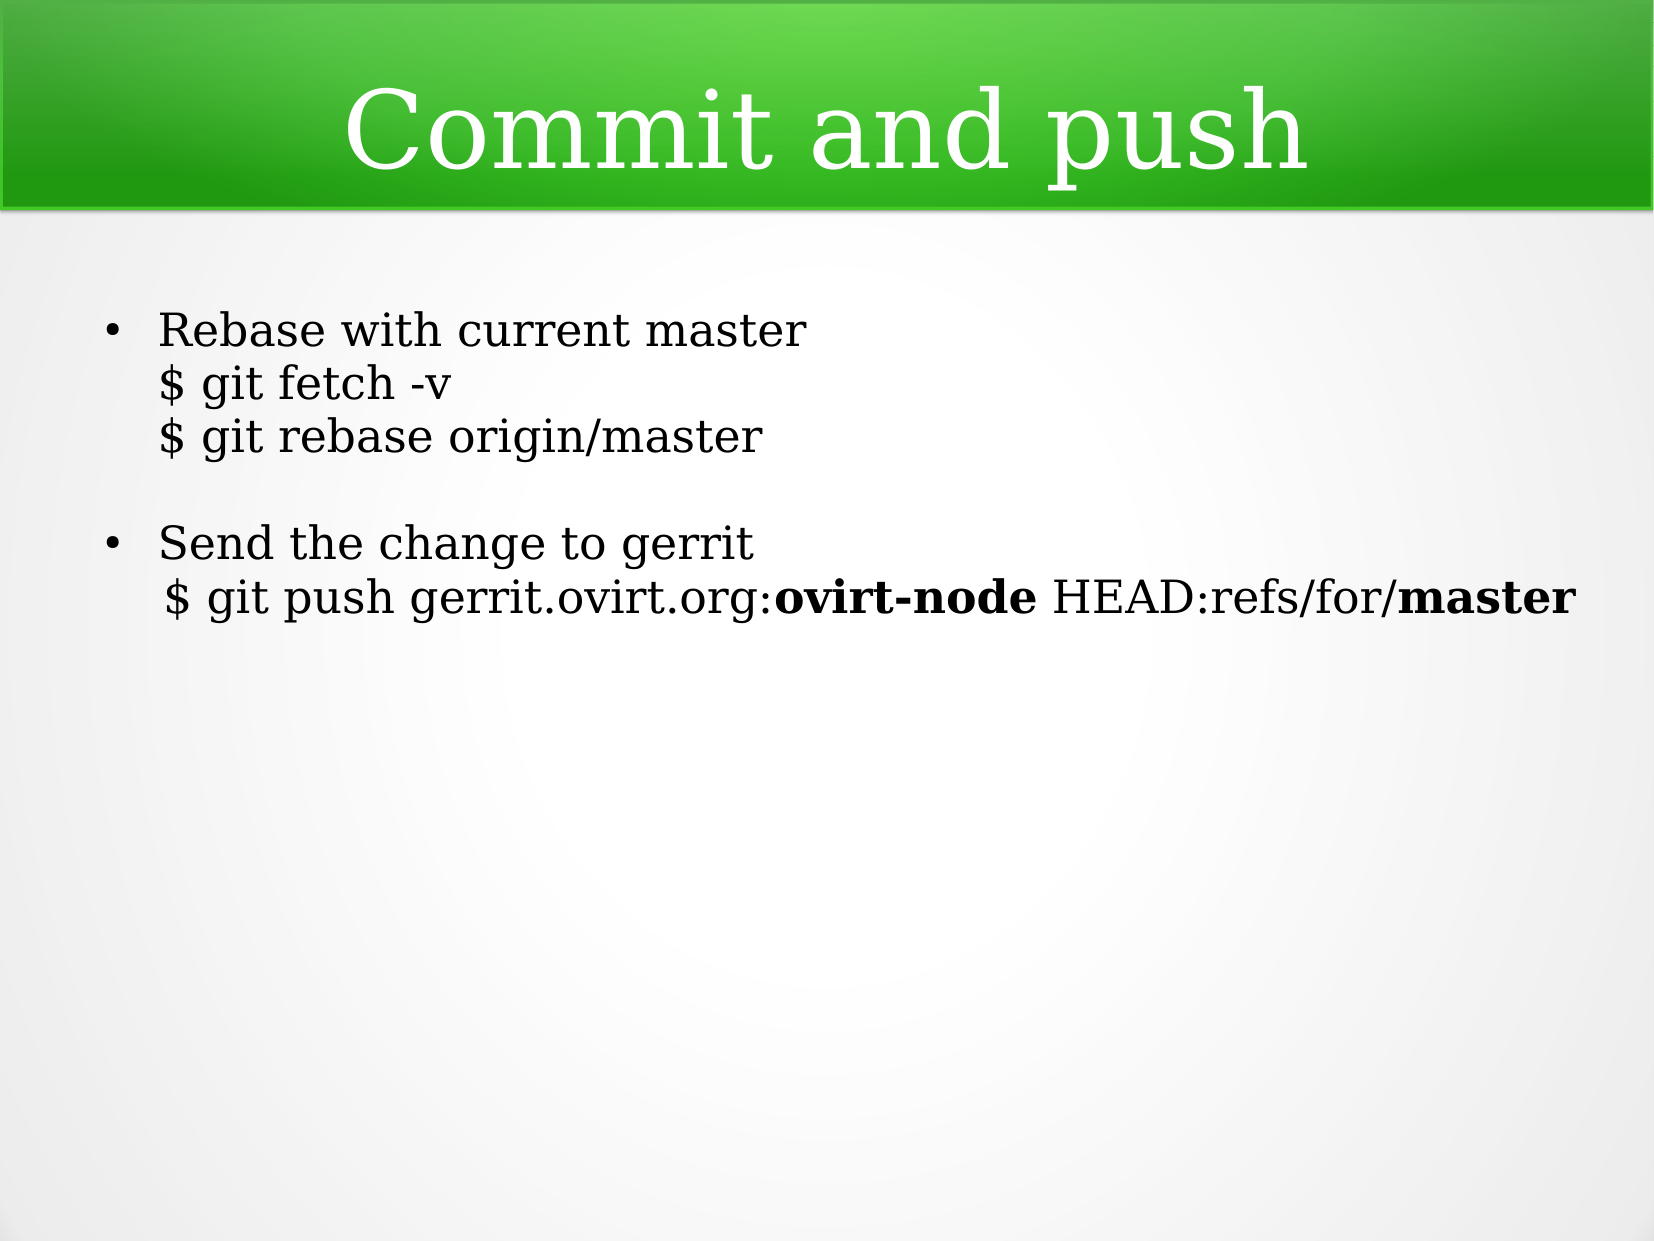

Commit and push
# Rebase with current master
$ git fetch -v
$ git rebase origin/master
Send the change to gerrit
 $ git push gerrit.ovirt.org:ovirt-node HEAD:refs/for/master